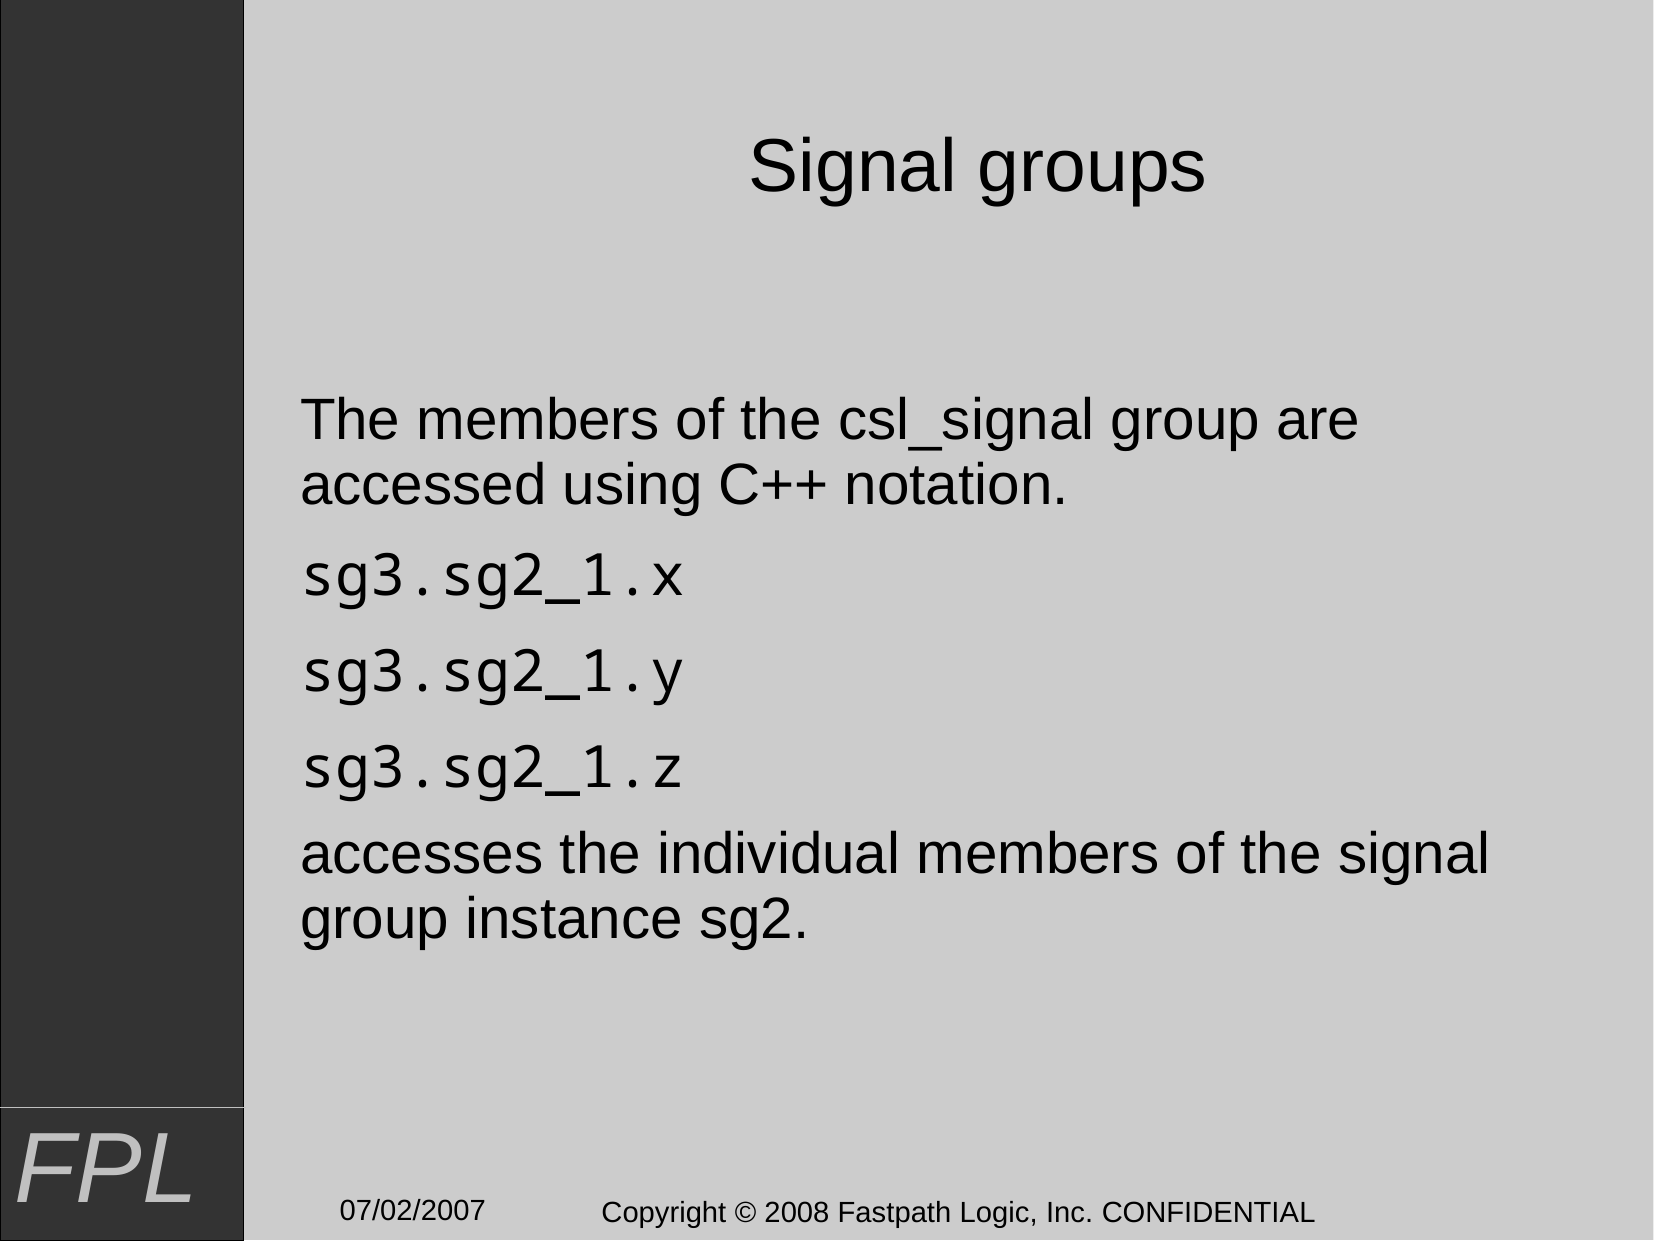

# Signal groups
The members of the csl_signal group are accessed using C++ notation.
sg3.sg2_1.x
sg3.sg2_1.y
sg3.sg2_1.z
accesses the individual members of the signal group instance sg2.
07/02/2007
© 2007 FASTPATH LOGIC INC.